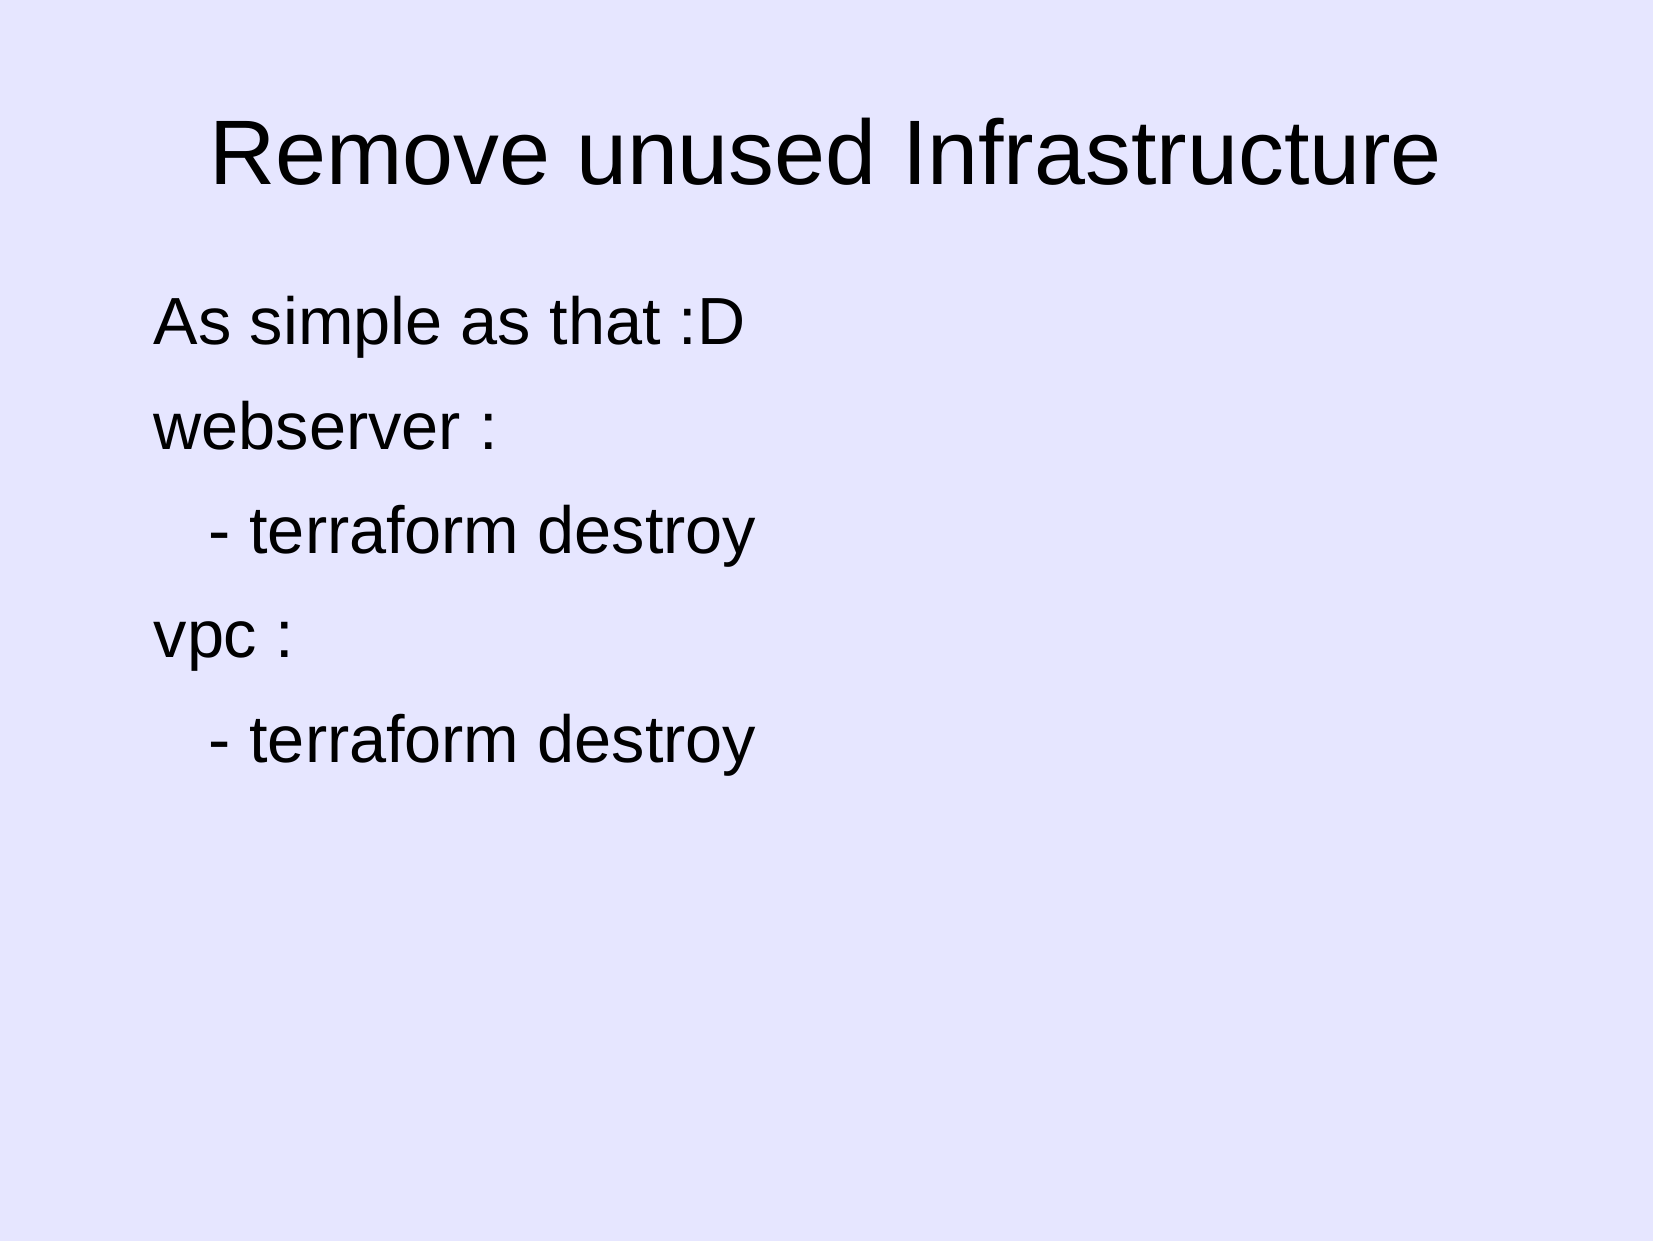

# Remove unused Infrastructure
As simple as that :D
webserver :
 - terraform destroy
vpc :
 - terraform destroy